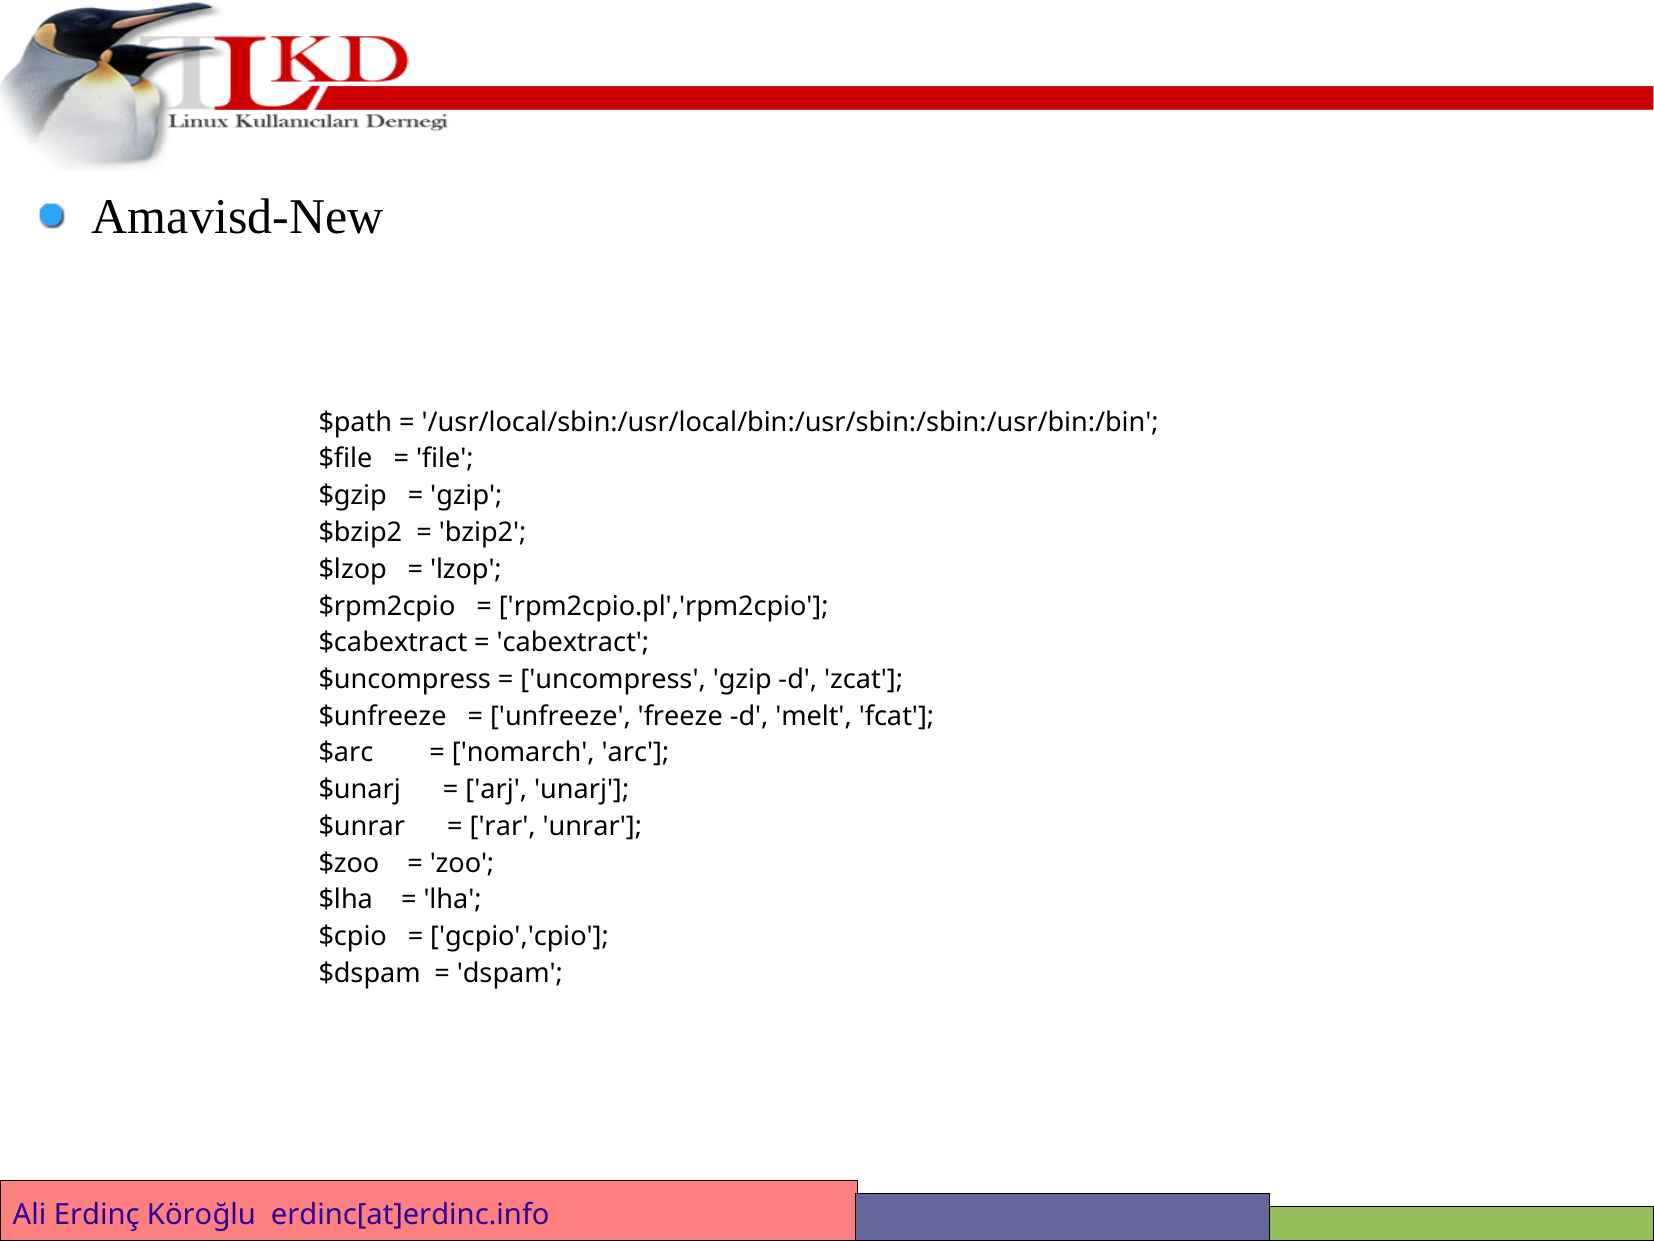

Amavisd-New
$path = '/usr/local/sbin:/usr/local/bin:/usr/sbin:/sbin:/usr/bin:/bin';
$file = 'file';
$gzip = 'gzip';
$bzip2 = 'bzip2';
$lzop = 'lzop';
$rpm2cpio = ['rpm2cpio.pl','rpm2cpio'];
$cabextract = 'cabextract';
$uncompress = ['uncompress', 'gzip -d', 'zcat'];
$unfreeze = ['unfreeze', 'freeze -d', 'melt', 'fcat'];
$arc = ['nomarch', 'arc'];
$unarj = ['arj', 'unarj'];
$unrar = ['rar', 'unrar'];
$zoo = 'zoo';
$lha = 'lha';
$cpio = ['gcpio','cpio'];
$dspam = 'dspam';
Ali Erdinç Köroğlu erdinc[at]erdinc.info http://www.erdinc.info